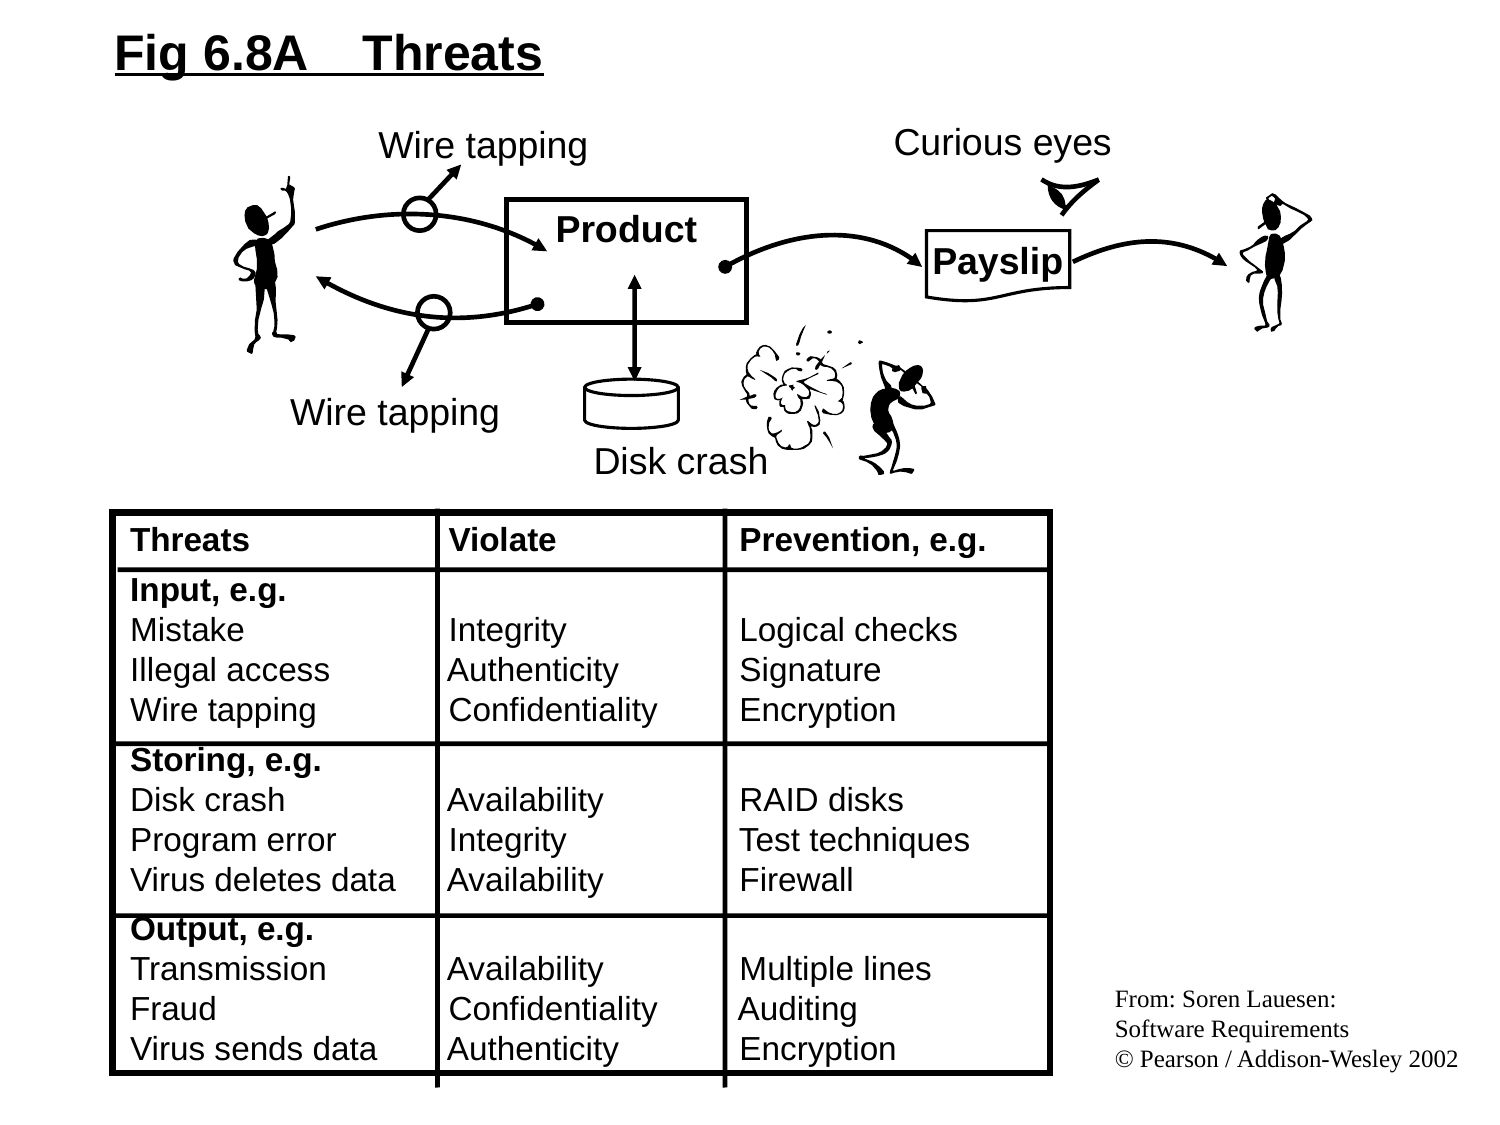

Fig 6.8A Threats
Curious eyes
Wire tapping
Product
Payslip
Wire tapping
Disk crash
Threats			 Violate			 Prevention, e.g.
Input, e.g.
Mistake			 Integrity			 Logical checks
Illegal access		 Authenticity		 Signature
Wire tapping		 Confidentiality	 Encryption
Storing, e.g.
Disk crash		 Availability		 RAID disks
Program error		 Integrity			 Test techniques
Virus deletes data	 Availability		 Firewall
Output, e.g.
Transmission		 Availability		 Multiple lines
Fraud			 Confidentiality	 Auditing
Virus sends data	 Authenticity		 Encryption
From: Soren Lauesen:
Software Requirements
© Pearson / Addison-Wesley 2002